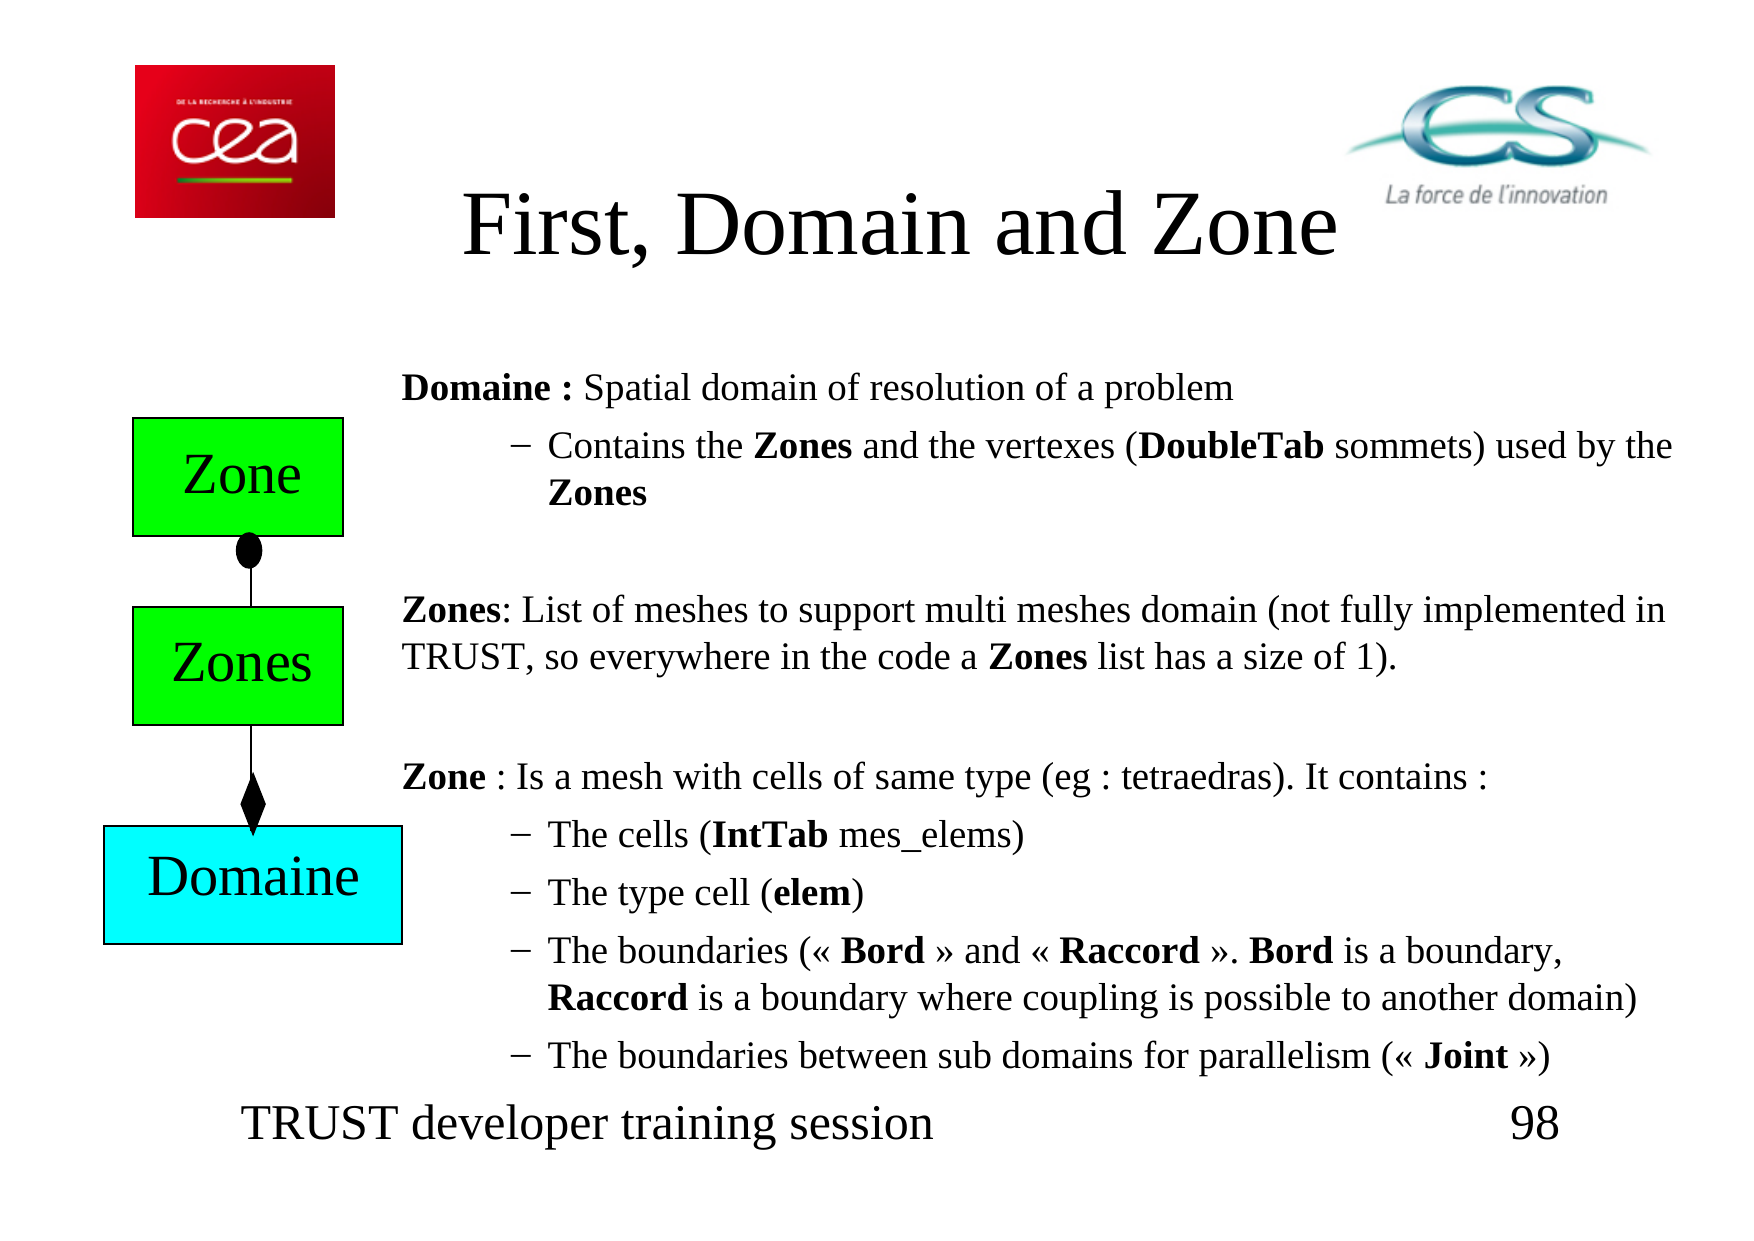

# First, Domain and Zone
Domaine : Spatial domain of resolution of a problem
Contains the Zones and the vertexes (DoubleTab sommets) used by the Zones
Zones: List of meshes to support multi meshes domain (not fully implemented in TRUST, so everywhere in the code a Zones list has a size of 1).
Zone : Is a mesh with cells of same type (eg : tetraedras). It contains :
The cells (IntTab mes_elems)
The type cell (elem)
The boundaries (« Bord » and « Raccord ». Bord is a boundary, Raccord is a boundary where coupling is possible to another domain)
The boundaries between sub domains for parallelism (« Joint »)
Zone
Zones
Domaine
TRUST developer training session
98